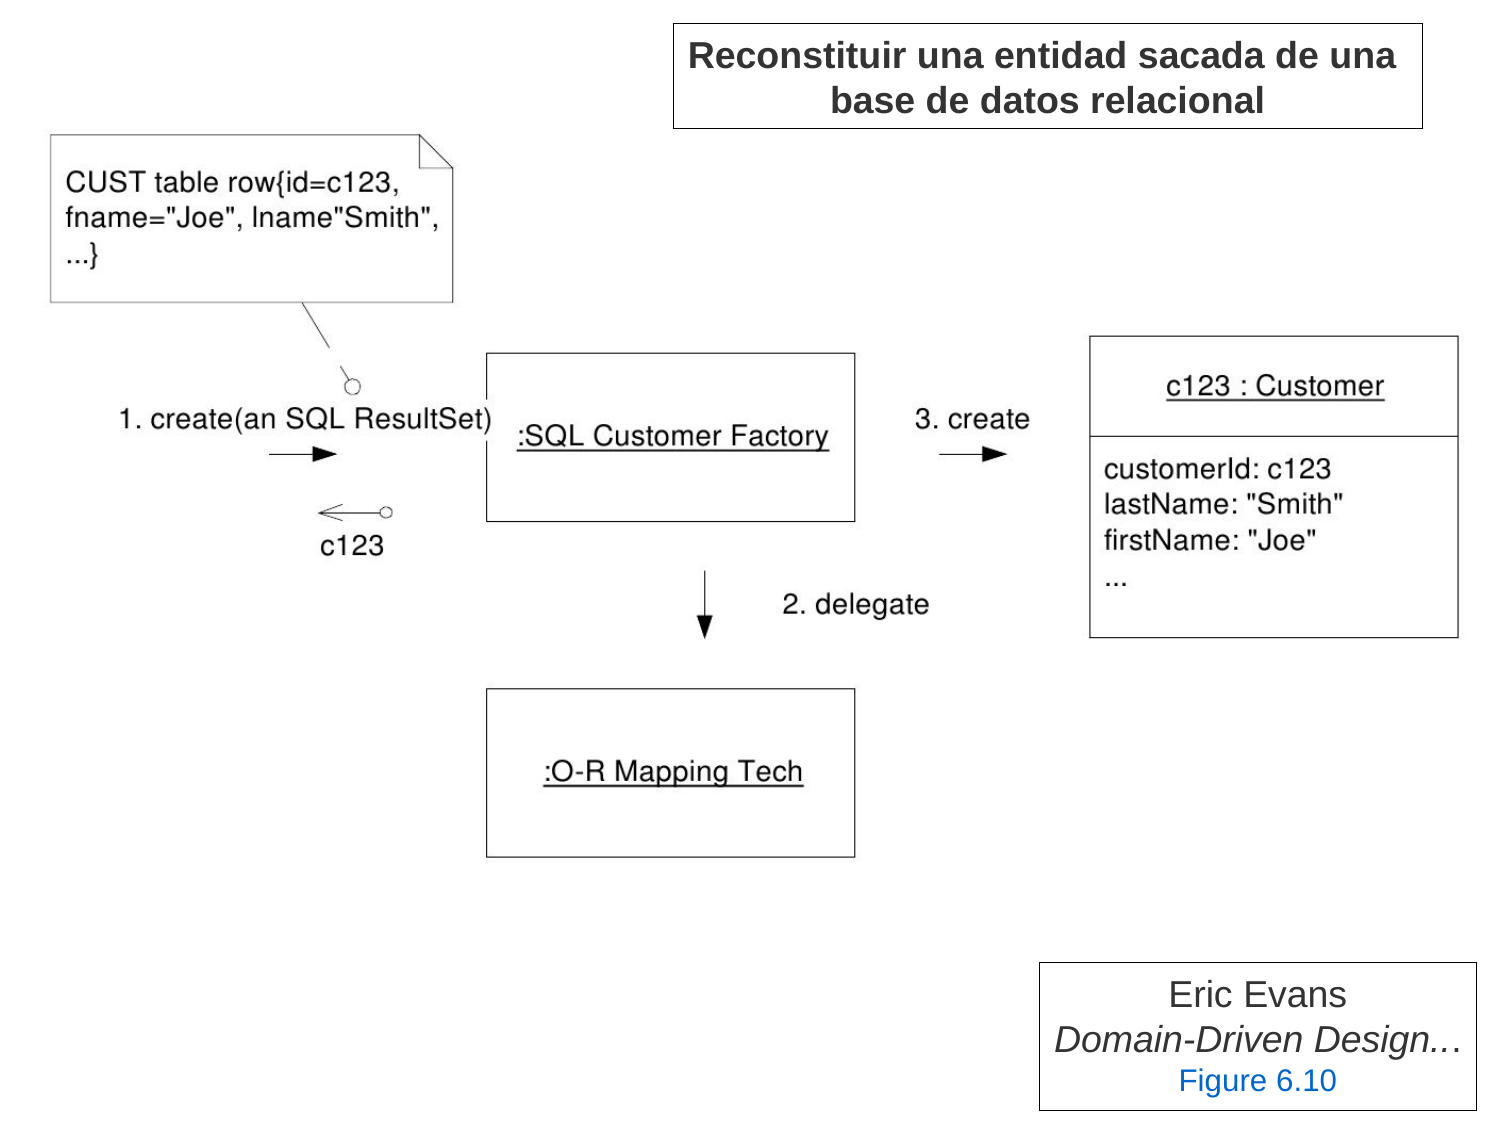

Reconstituir una entidad sacada de una
base de datos relacional
Eric Evans
Domain-Driven Design...
Figure 6.10